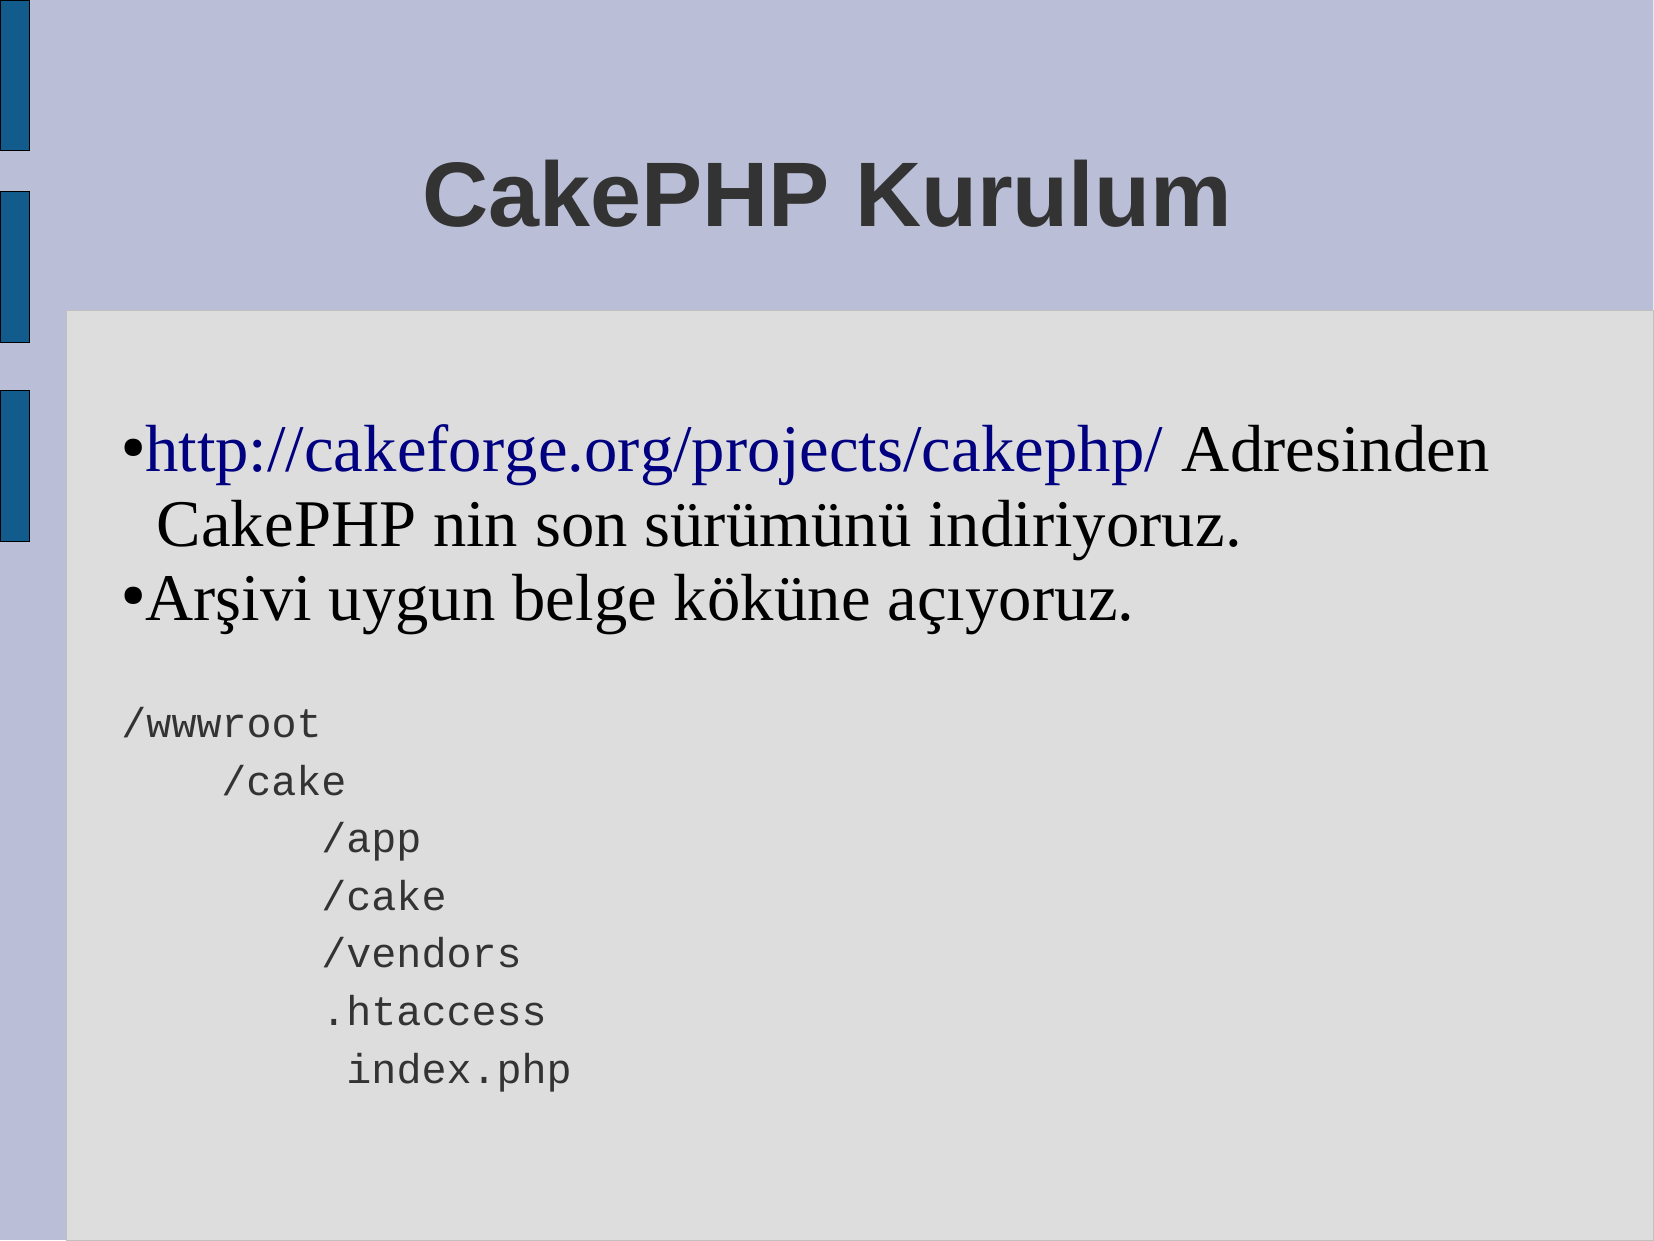

# CakePHP Kurulum
http://cakeforge.org/projects/cakephp/ Adresinden CakePHP nin son sürümünü indiriyoruz.
Arşivi uygun belge köküne açıyoruz.
/wwwroot
 /cake
 /app
 /cake
 /vendors
 .htaccess
 index.php